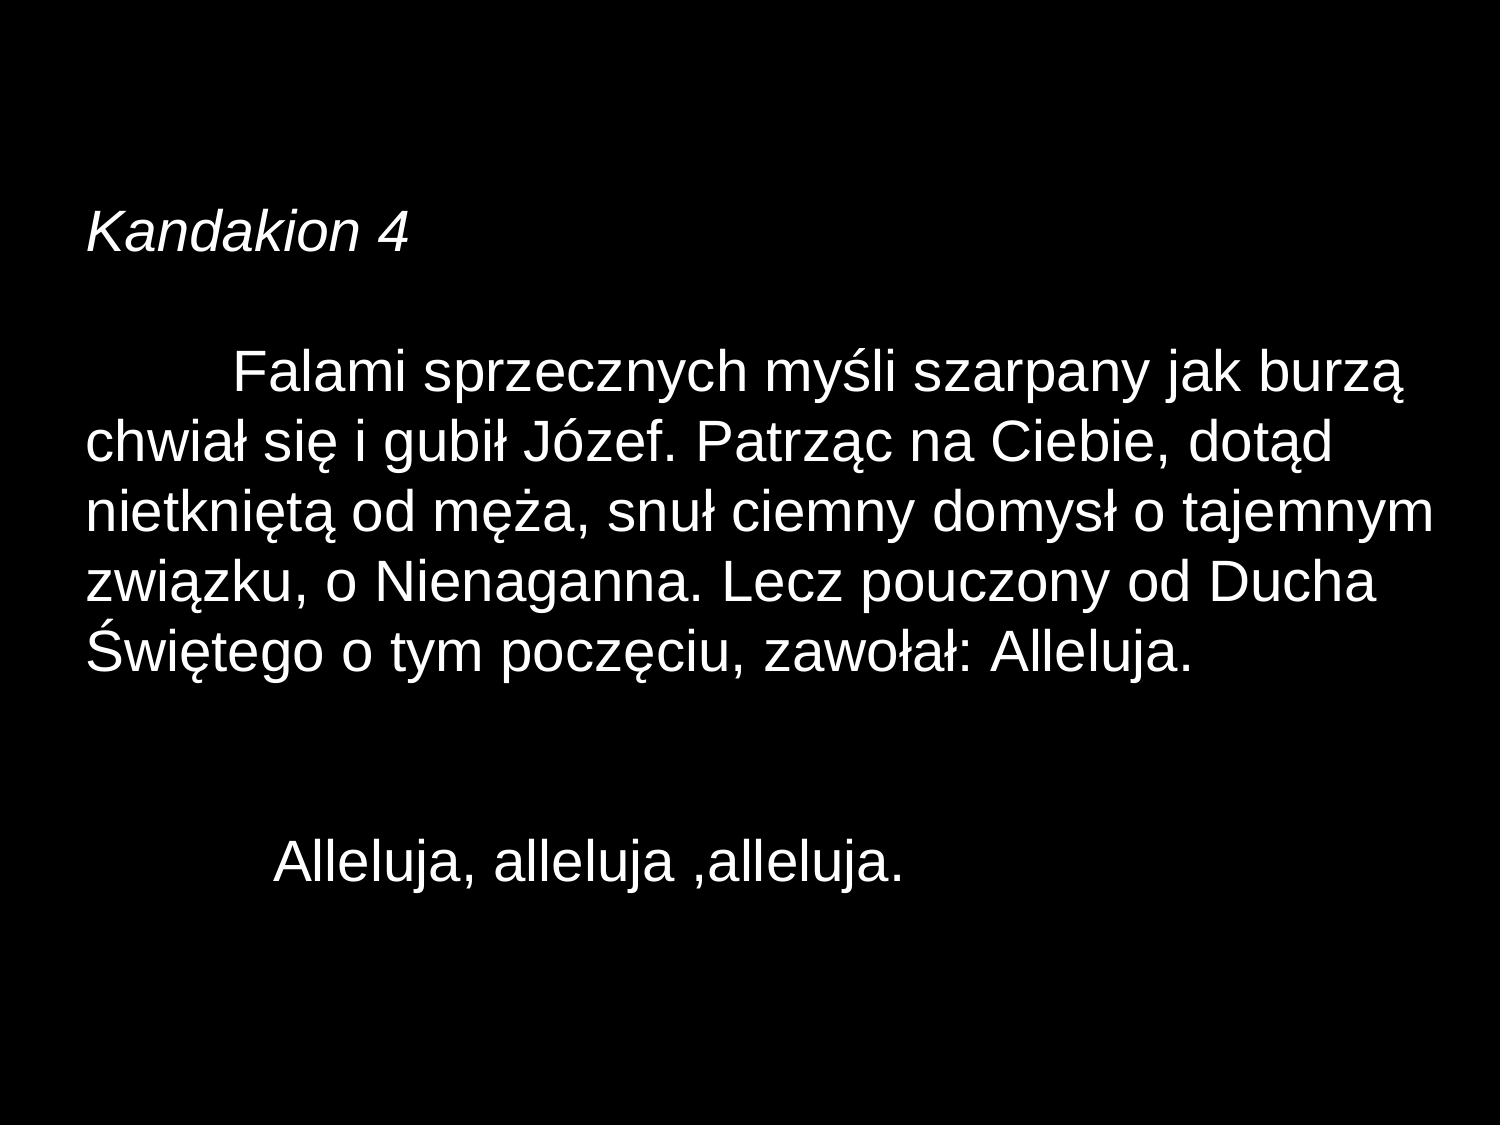

Kandakion 4
		Falami sprzecznych myśli szarpany jak burzą chwiał się i gubił Józef. Patrząc na Ciebie, dotąd nietkniętą od męża, snuł ciemny domysł o tajemnym związku, o Nienaganna. Lecz pouczony od Ducha Świętego o tym poczęciu, zawołał: Alleluja.
Alleluja, alleluja ,alleluja.